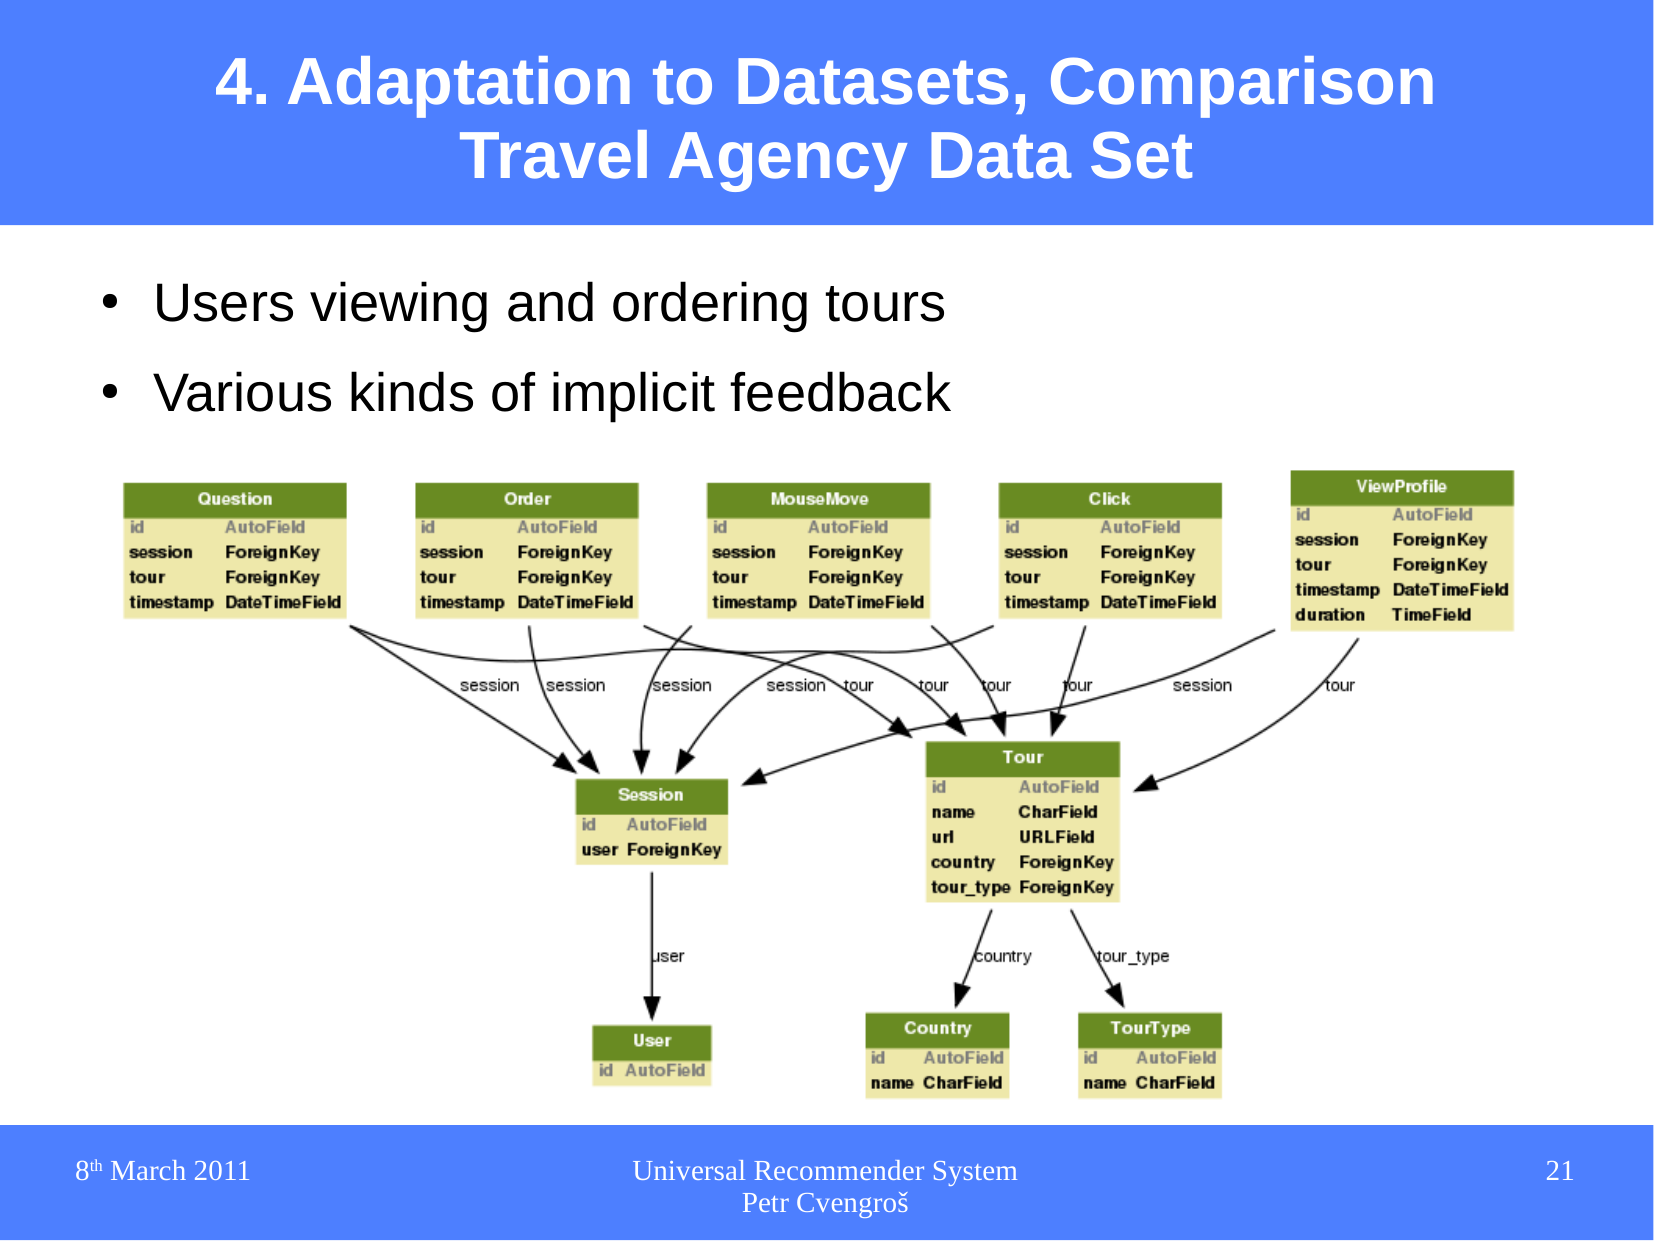

# 4. Adaptation to Datasets, Comparison Travel Agency Data Set
Users viewing and ordering tours
Various kinds of implicit feedback
21